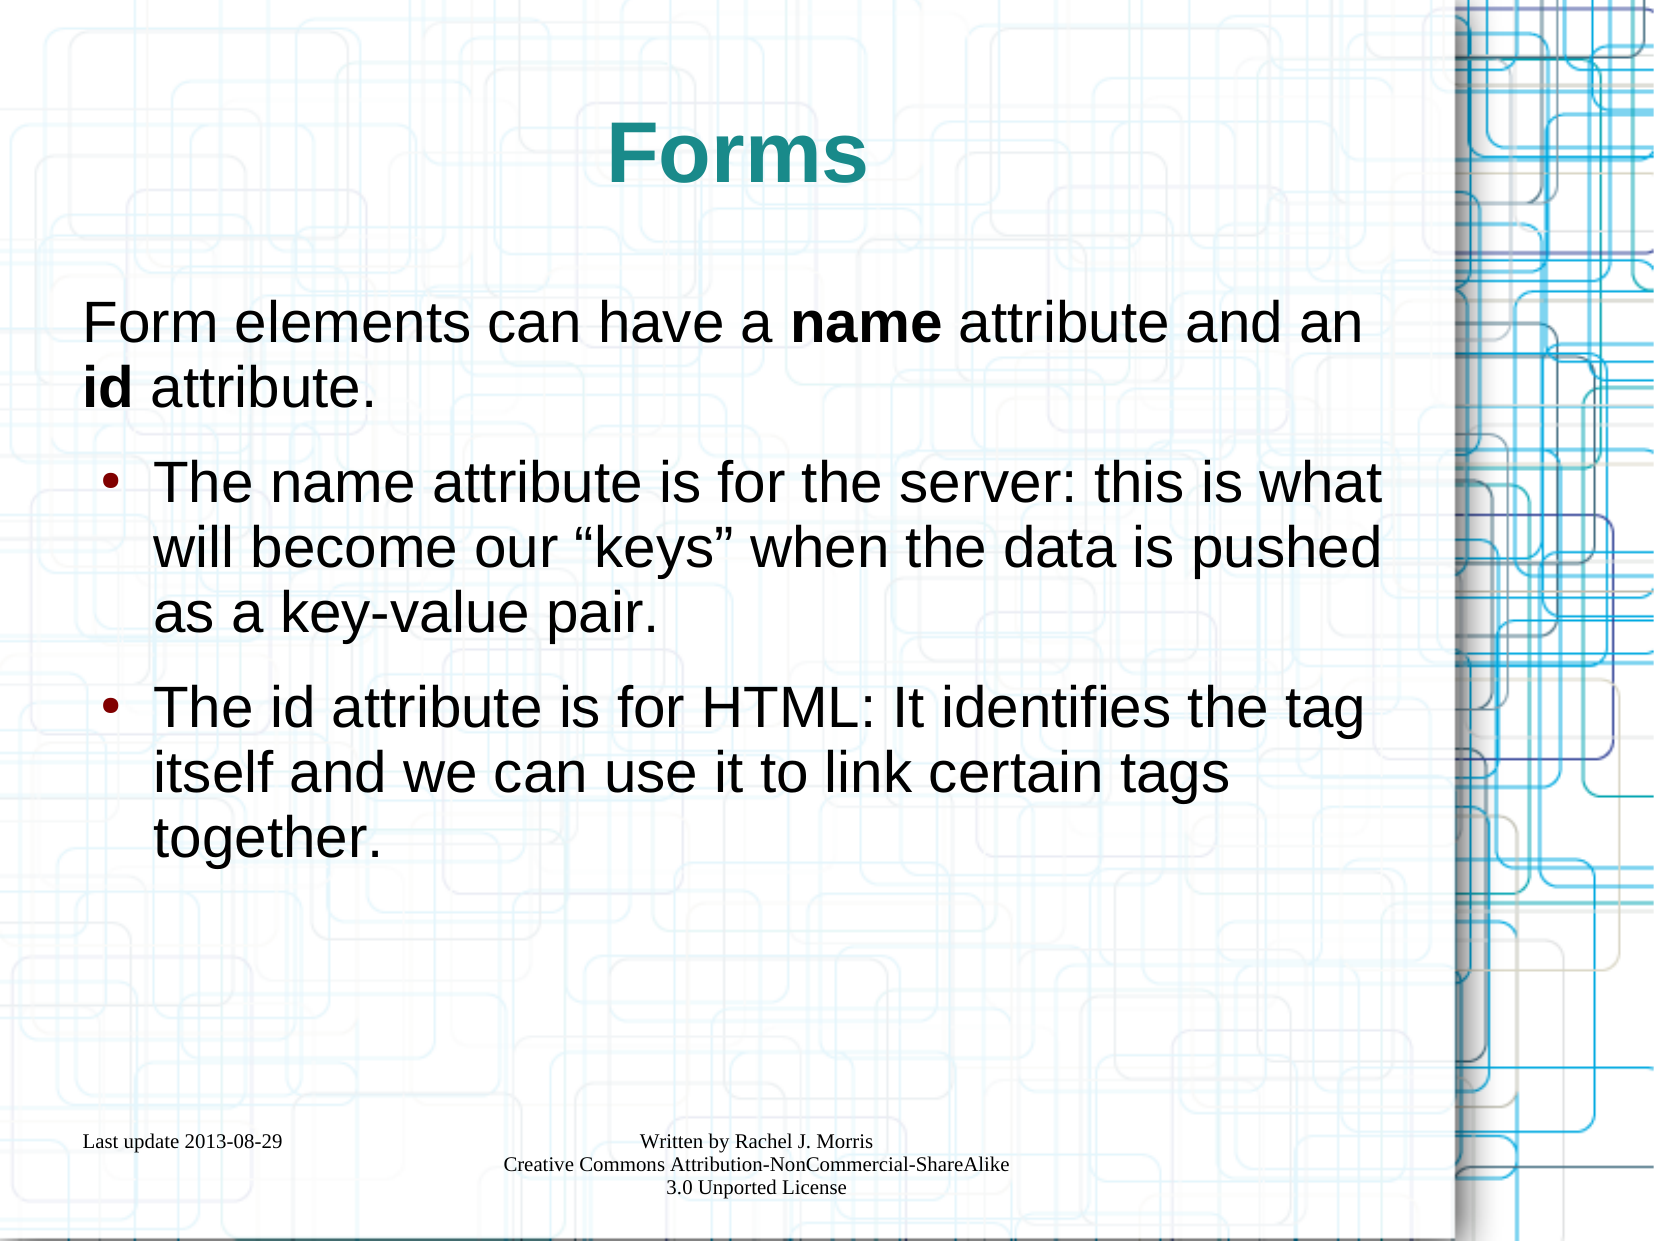

# Forms
Form elements can have a name attribute and an id attribute.
The name attribute is for the server: this is what will become our “keys” when the data is pushed as a key-value pair.
The id attribute is for HTML: It identifies the tag itself and we can use it to link certain tags together.